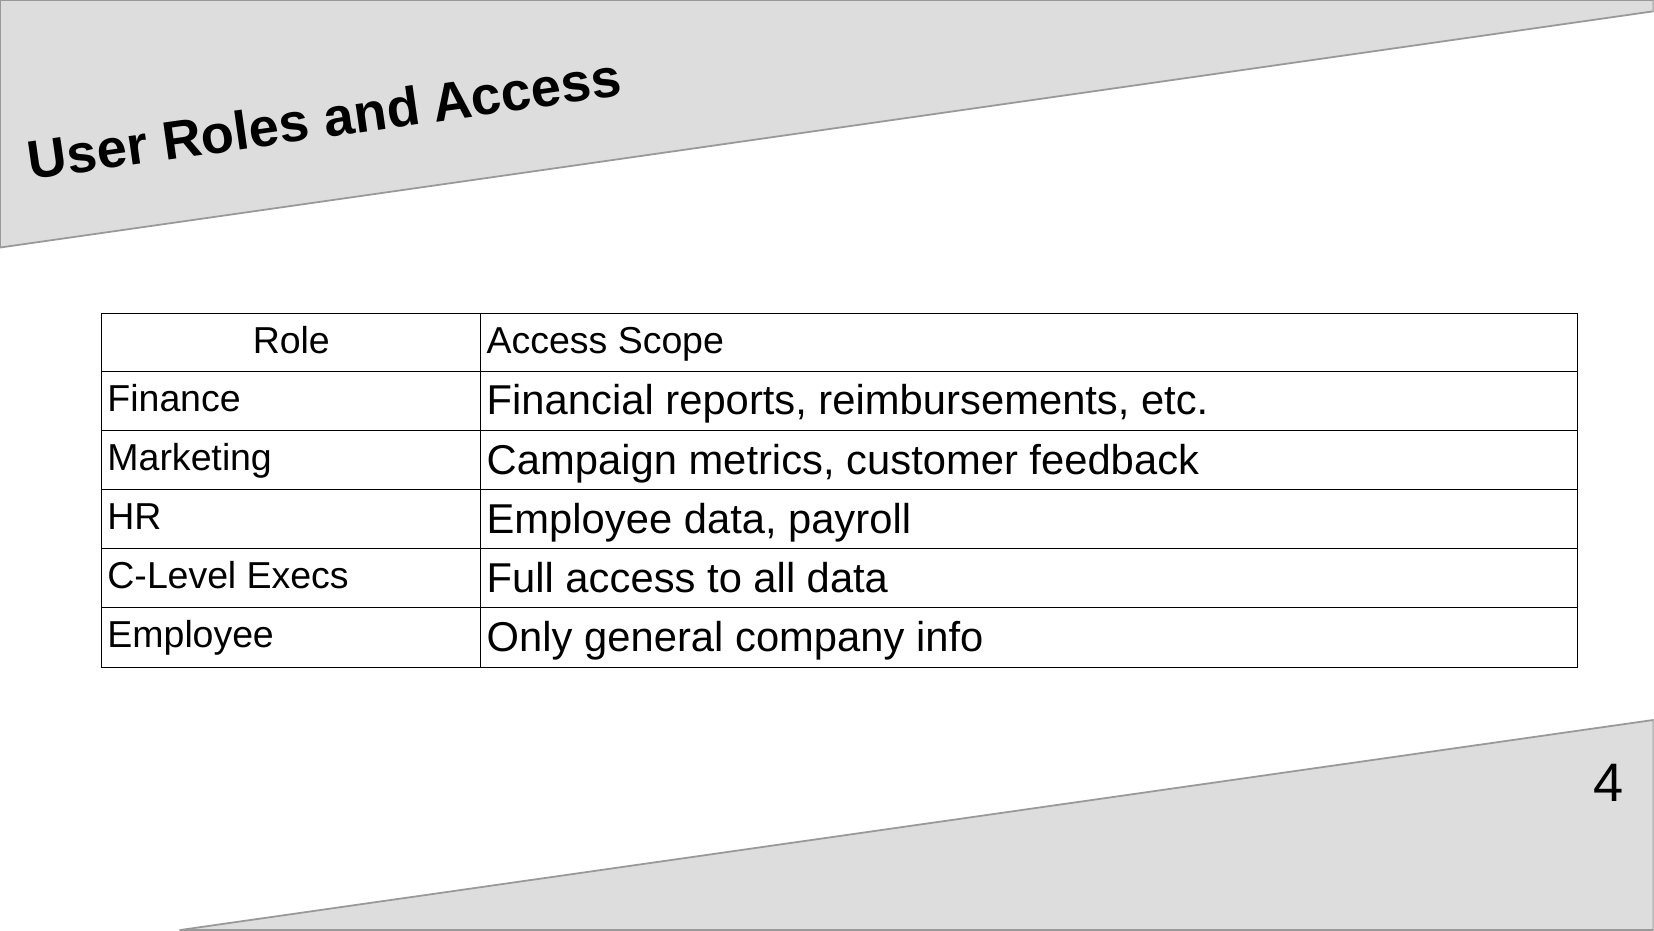

# User Roles and Access
| Role | Access Scope |
| --- | --- |
| Finance | Financial reports, reimbursements, etc. |
| Marketing | Campaign metrics, customer feedback |
| HR | Employee data, payroll |
| C-Level Execs | Full access to all data |
| Employee | Only general company info |
4